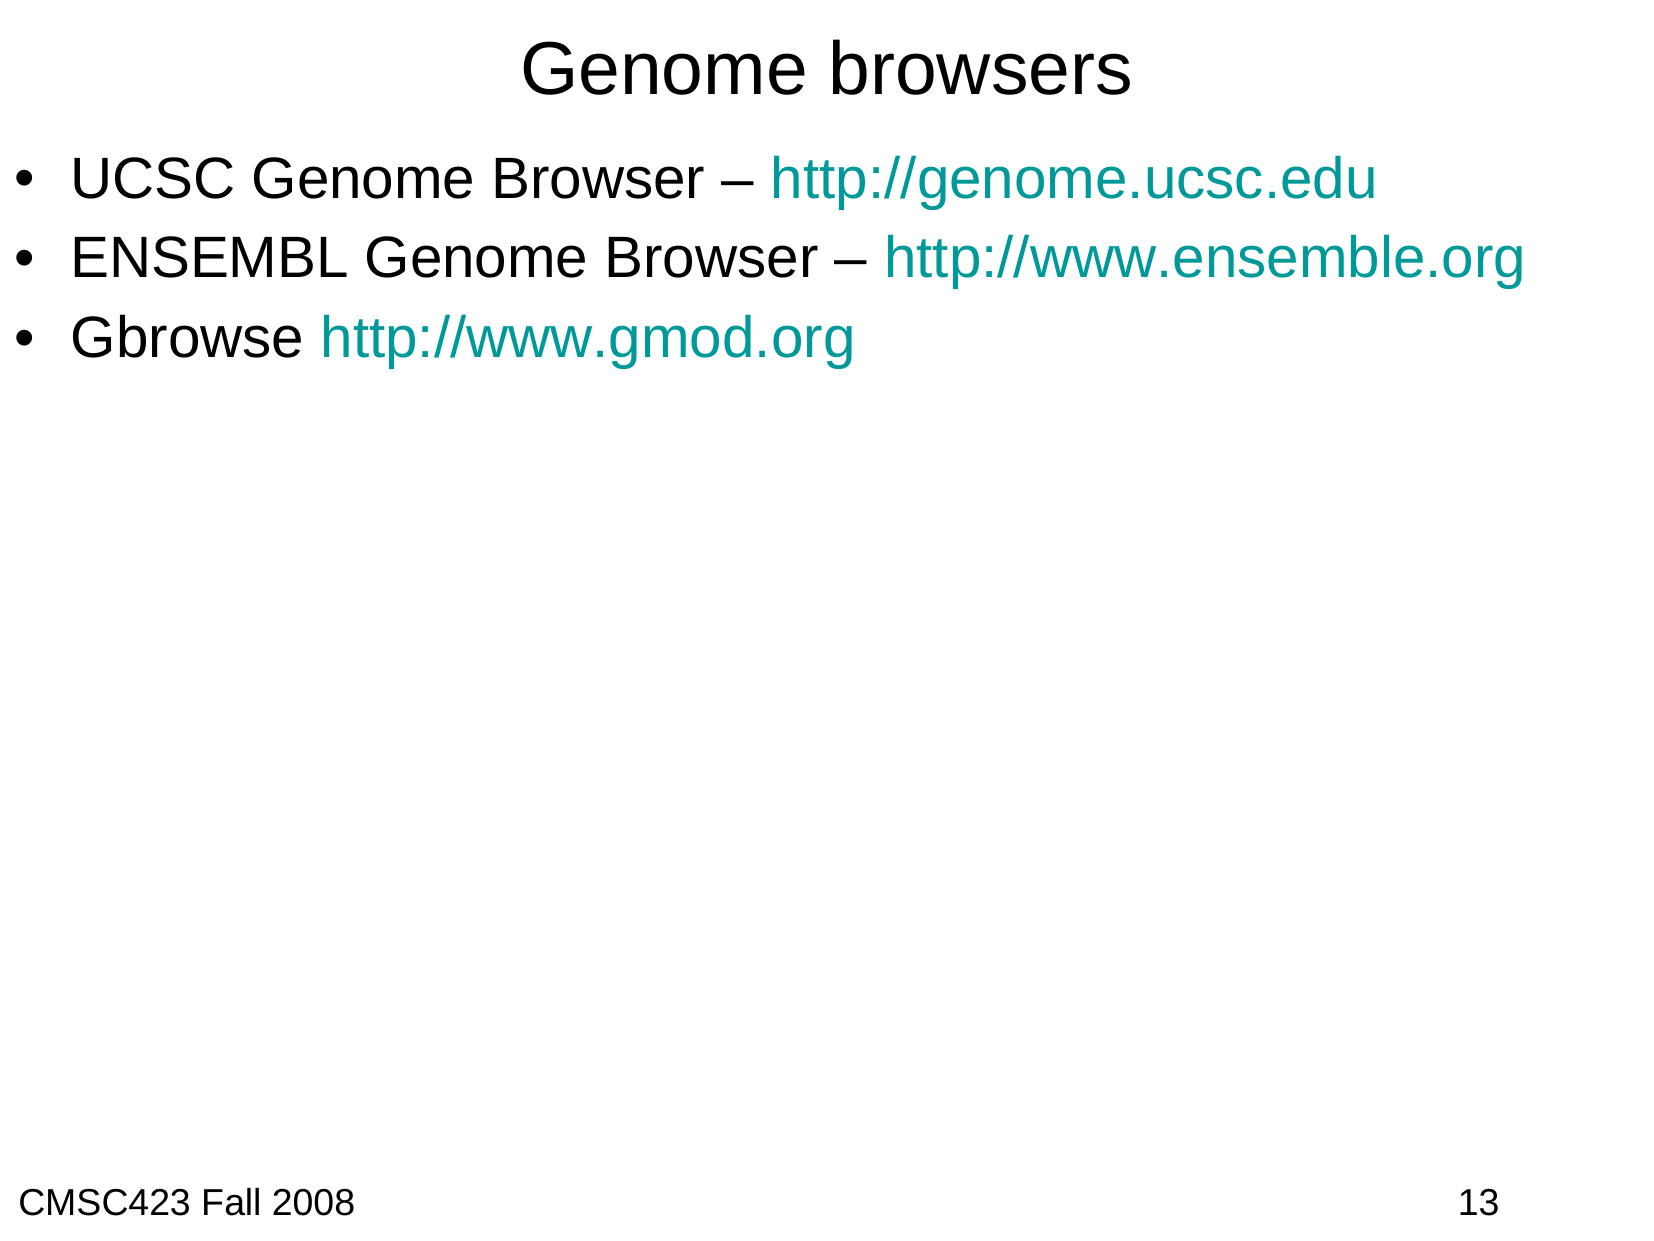

# Genome browsers
UCSC Genome Browser – http://genome.ucsc.edu
ENSEMBL Genome Browser – http://www.ensemble.org
Gbrowse http://www.gmod.org
CMSC423 Fall 2008
13